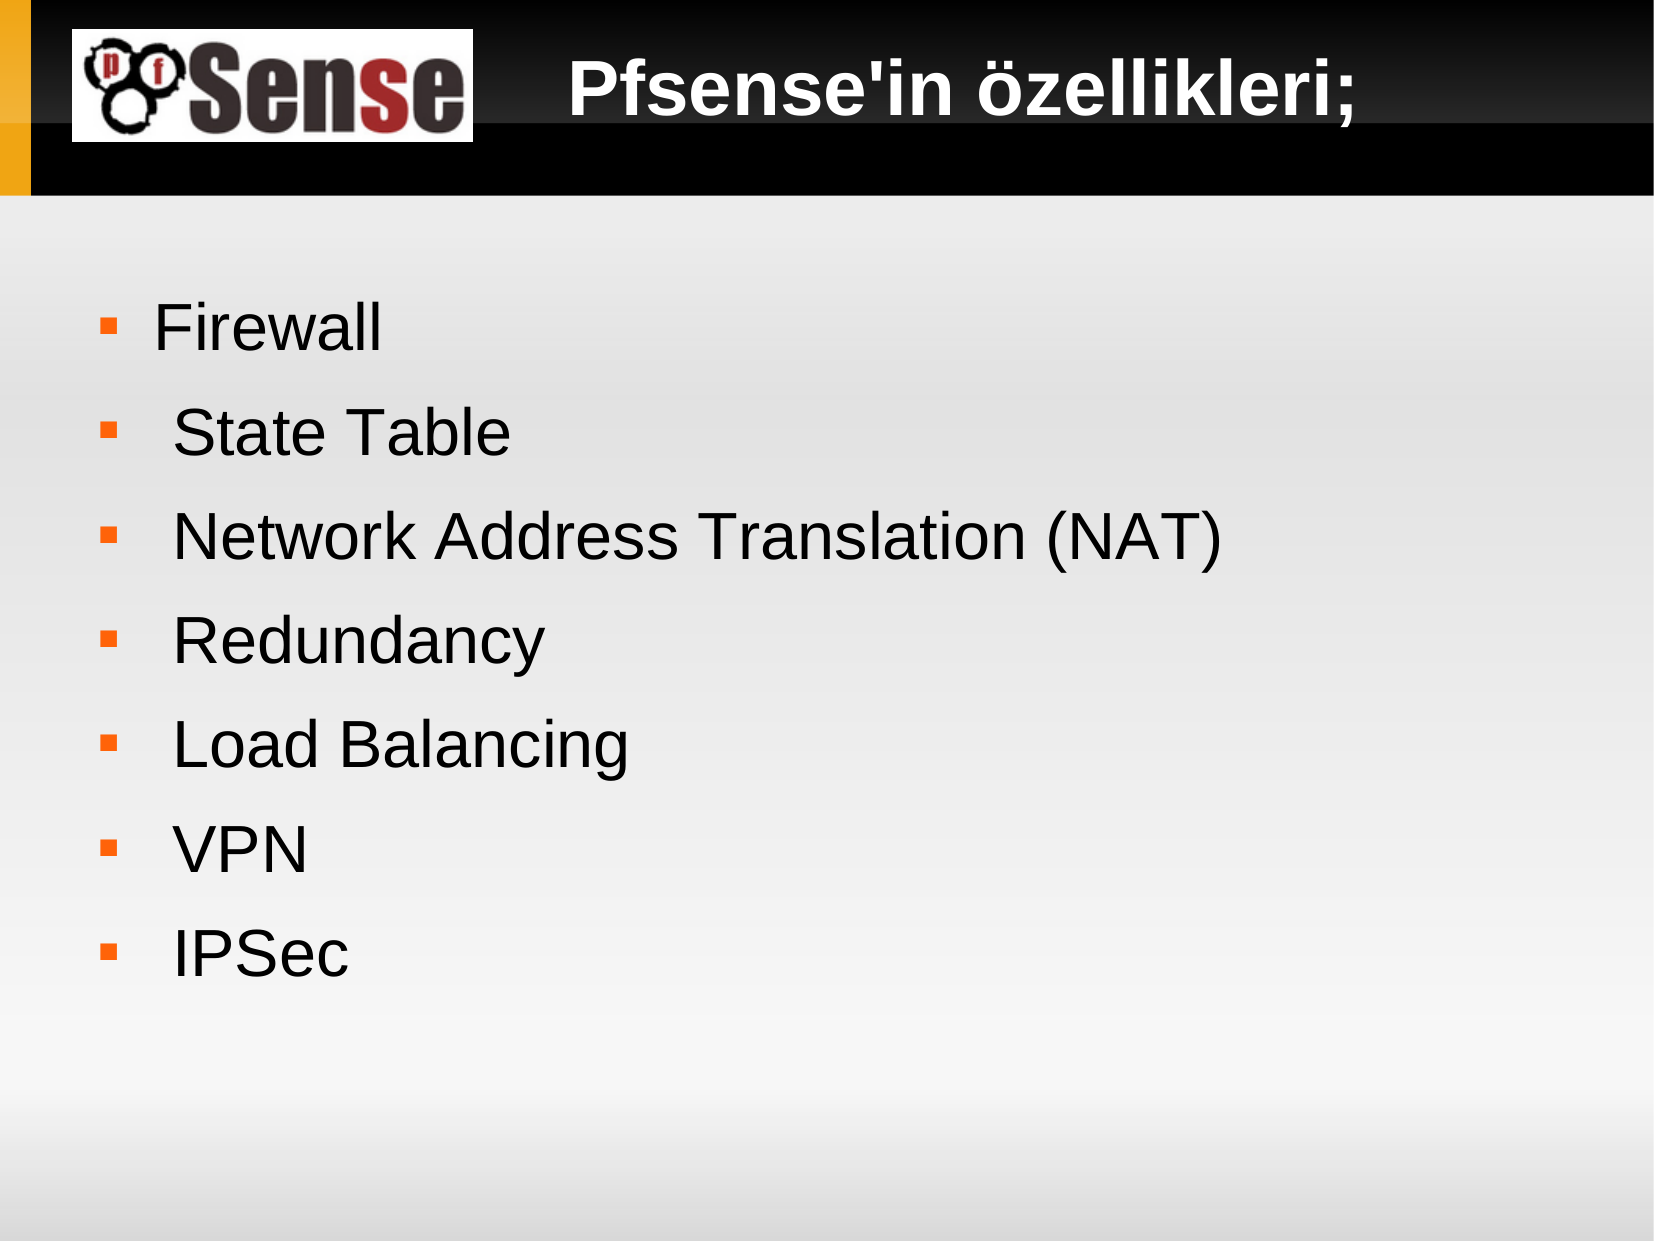

# Pfsense'in özellikleri;
Firewall
 State Table
 Network Address Translation (NAT)
 Redundancy
 Load Balancing
 VPN
 IPSec